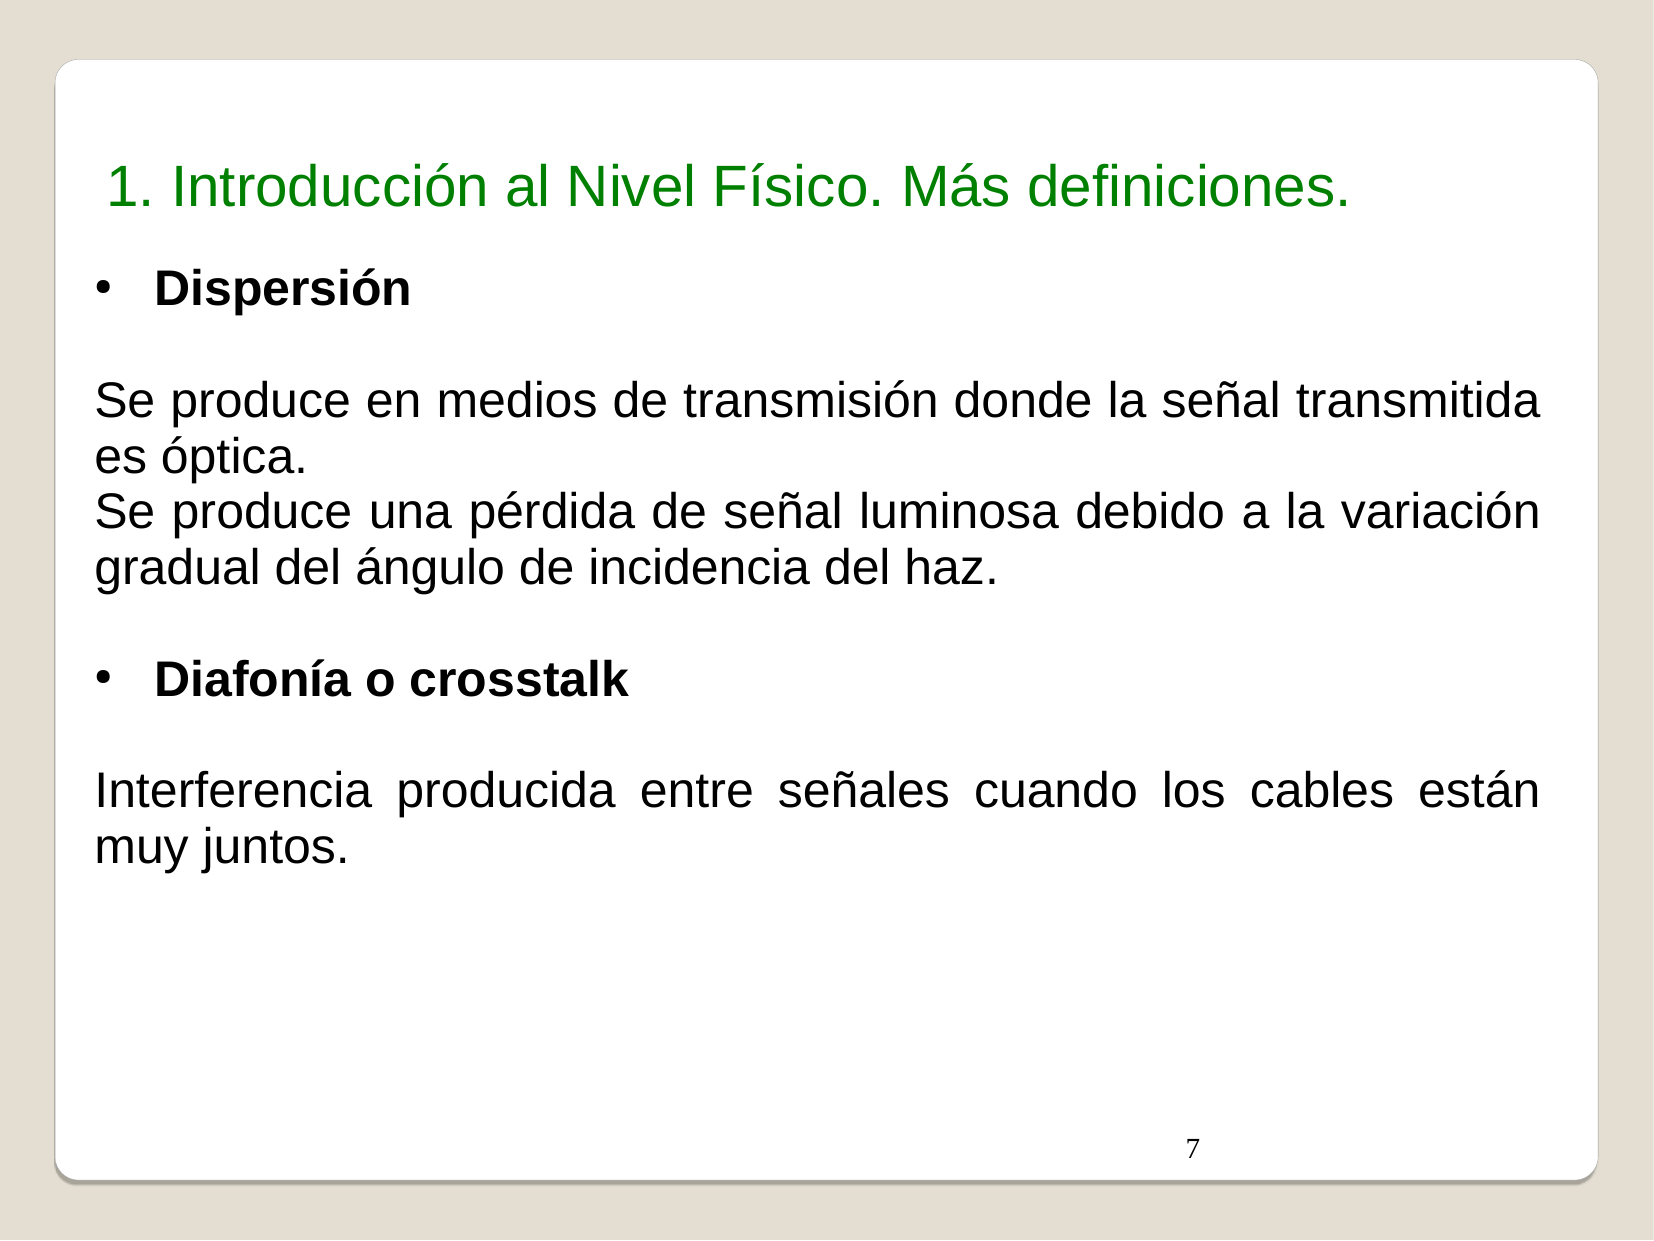

1. Introducción al Nivel Físico. Más definiciones.
 Dispersión
Se produce en medios de transmisión donde la señal transmitida es óptica.
Se produce una pérdida de señal luminosa debido a la variación gradual del ángulo de incidencia del haz.
 Diafonía o crosstalk
Interferencia producida entre señales cuando los cables están muy juntos.
#